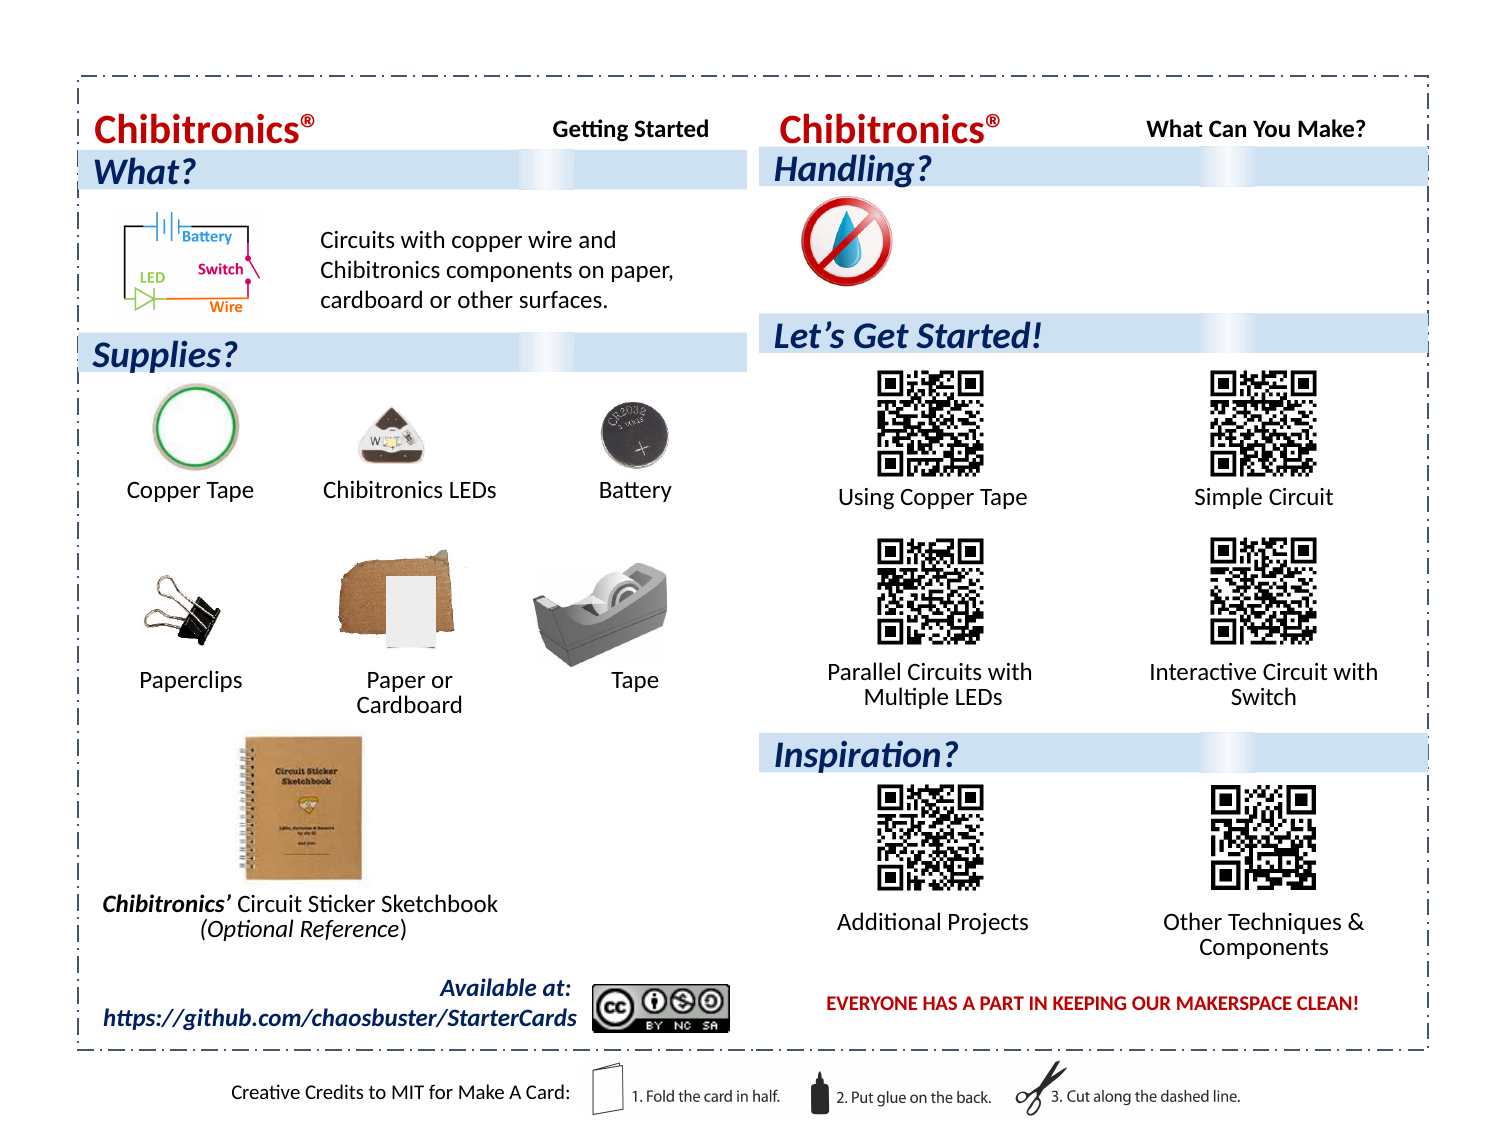

Chibitronics®
Circuits with copper wire and Chibitronics components on paper, cardboard or other surfaces.
# Chibitronics®
Getting Started
What Can You Make?
Handling?
What?
Let’s Get Started!
| Using Copper Tape | Simple Circuit |
| --- | --- |
| Parallel Circuits with Multiple LEDs | Interactive Circuit with Switch |
| Additional Projects | Other Techniques & Components |
Supplies?
| Copper Tape | Chibitronics LEDs | Battery |
| --- | --- | --- |
| Paperclips | Paper or Cardboard | Tape |
| Chibitronics’ Circuit Sticker Sketchbook (Optional Reference) | | |
Inspiration?
Available at:
https://github.com/chaosbuster/StarterCards
EVERYONE HAS A PART IN KEEPING OUR MAKERSPACE CLEAN!
Creative Credits to MIT for Make A Card: